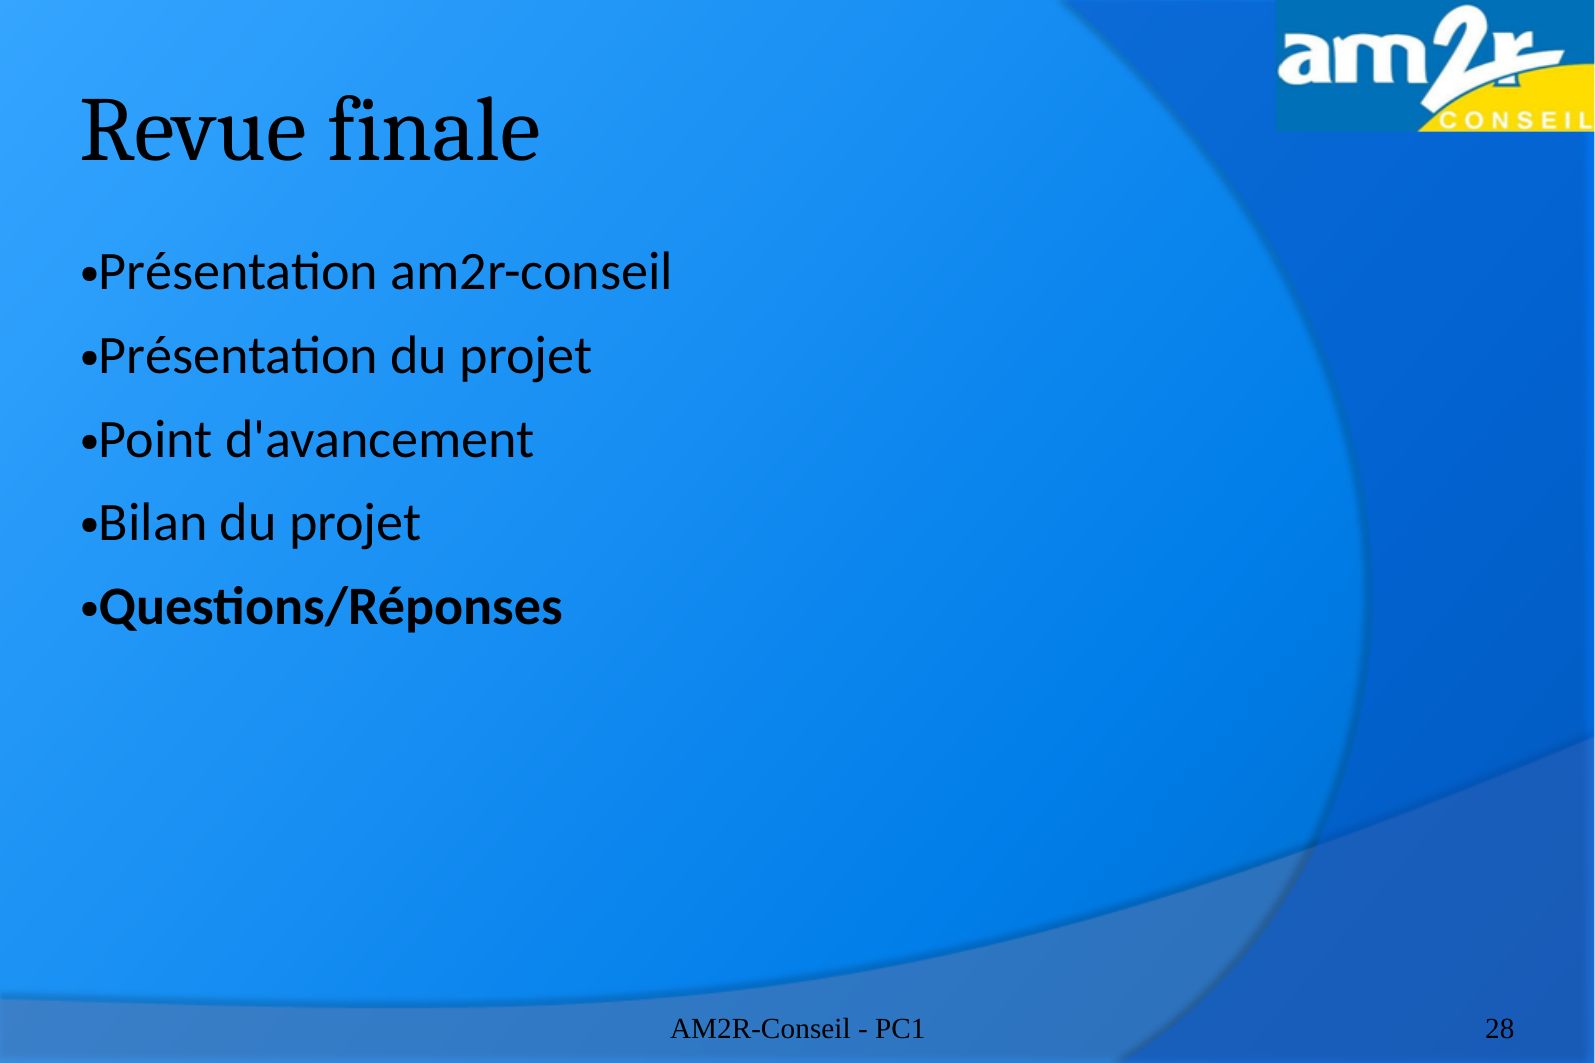

# Revue finale
Présentation am2r-conseil
Présentation du projet
Point d'avancement
Bilan du projet
Questions/Réponses
AM2R-Conseil - PC1
28